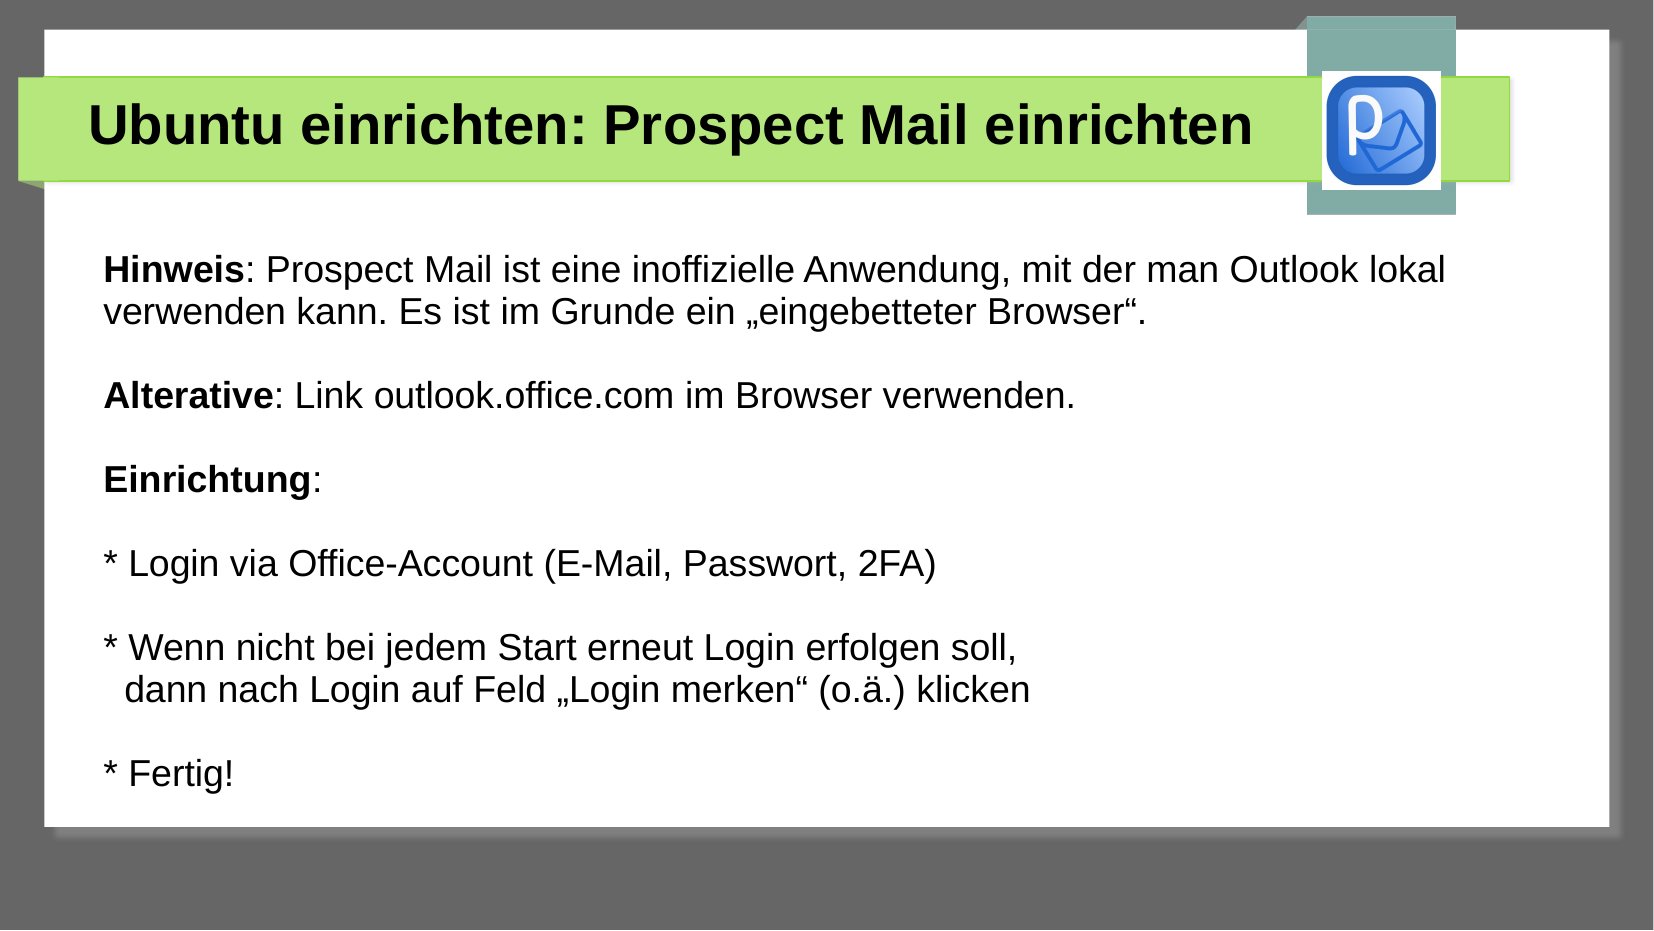

# Ubuntu einrichten: Prospect Mail einrichten
Hinweis: Prospect Mail ist eine inoffizielle Anwendung, mit der man Outlook lokal verwenden kann. Es ist im Grunde ein „eingebetteter Browser“.
Alterative: Link outlook.office.com im Browser verwenden.
Einrichtung:
* Login via Office-Account (E-Mail, Passwort, 2FA)
* Wenn nicht bei jedem Start erneut Login erfolgen soll,
 dann nach Login auf Feld „Login merken“ (o.ä.) klicken
* Fertig!